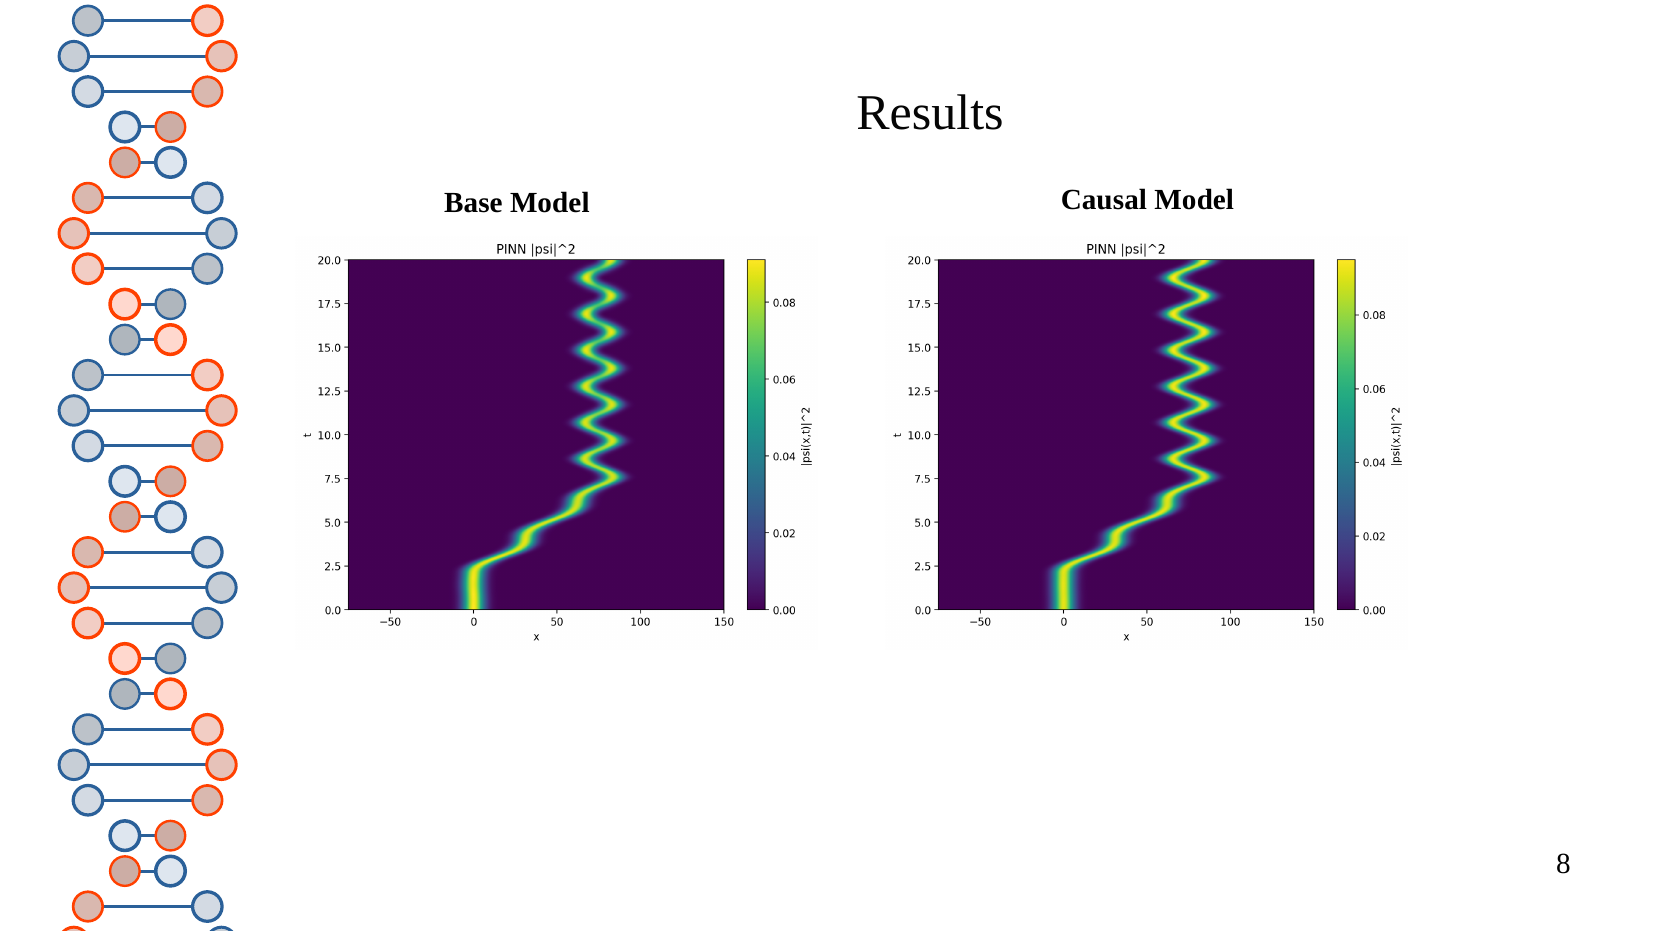

# Results
Causal Model
Base Model
8